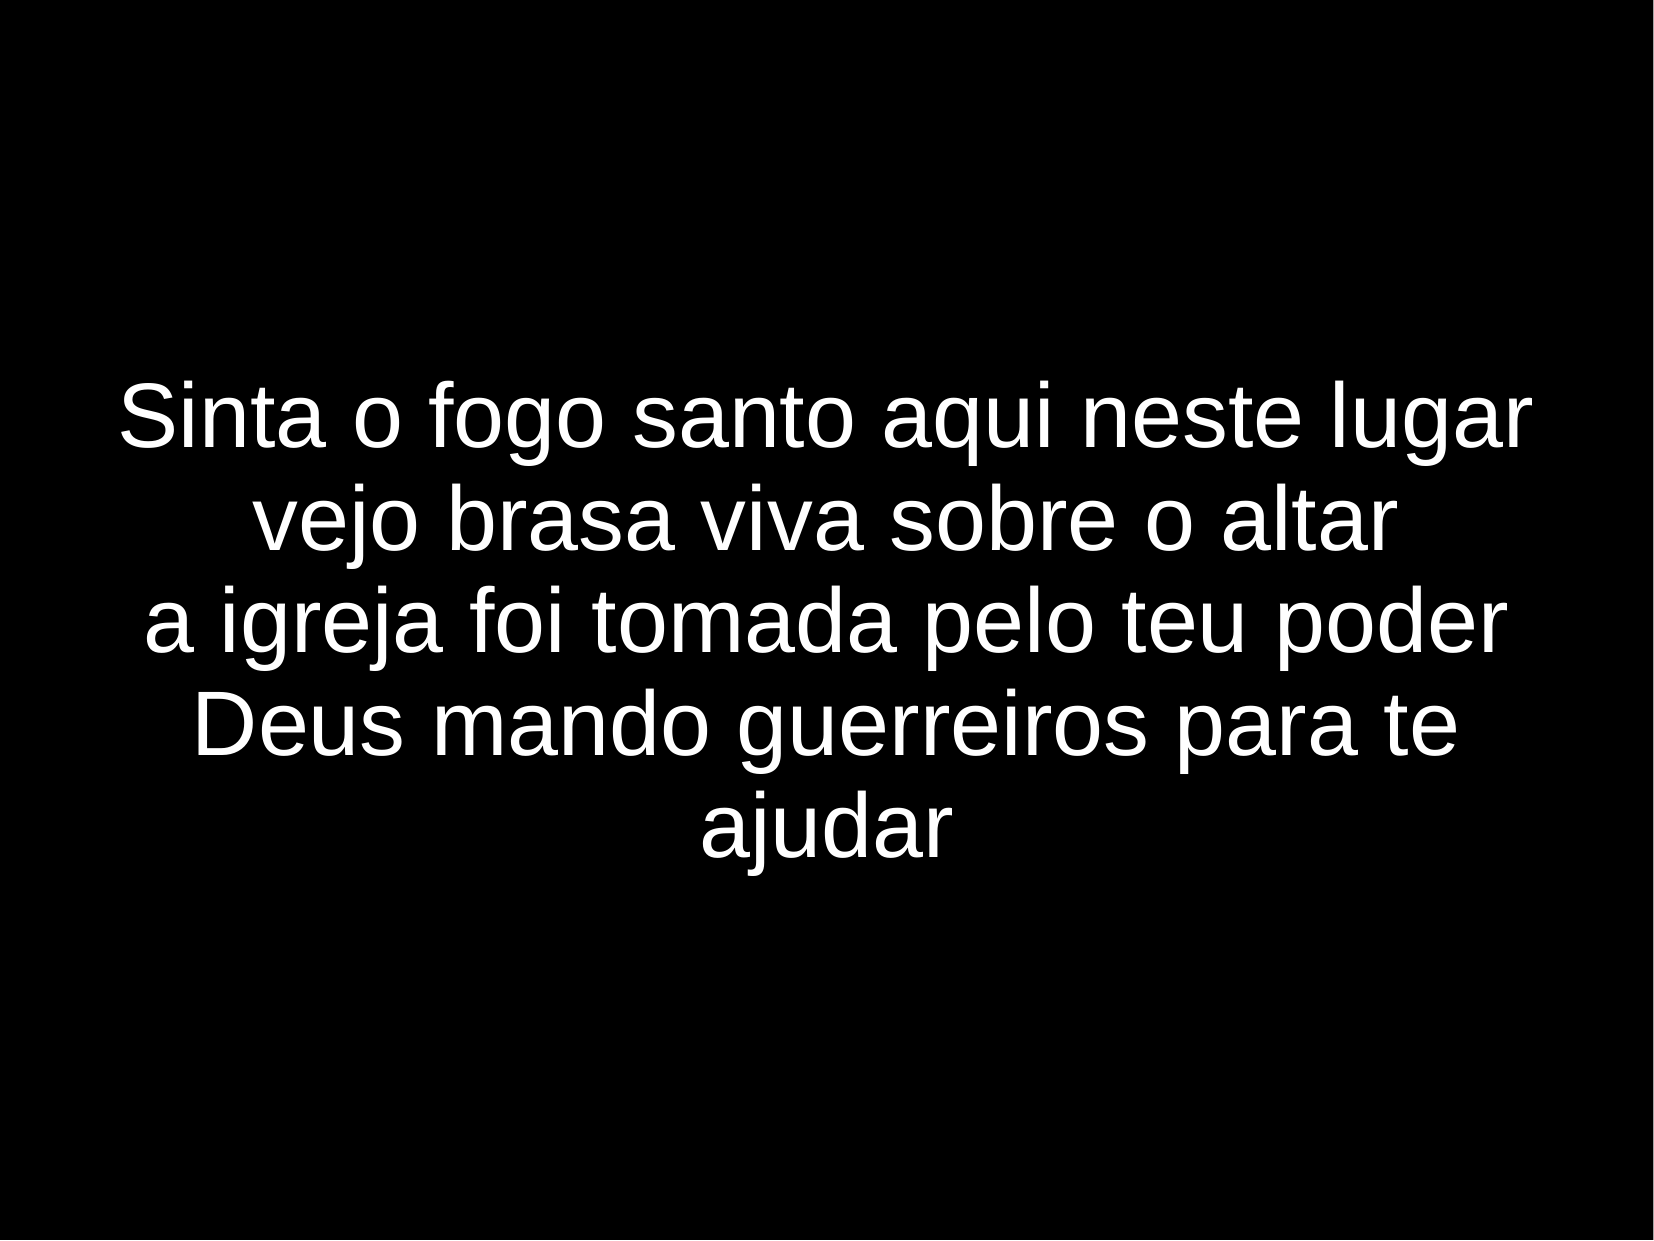

# Sinta o fogo santo aqui neste lugar
vejo brasa viva sobre o altar
a igreja foi tomada pelo teu poder
Deus mando guerreiros para te ajudar